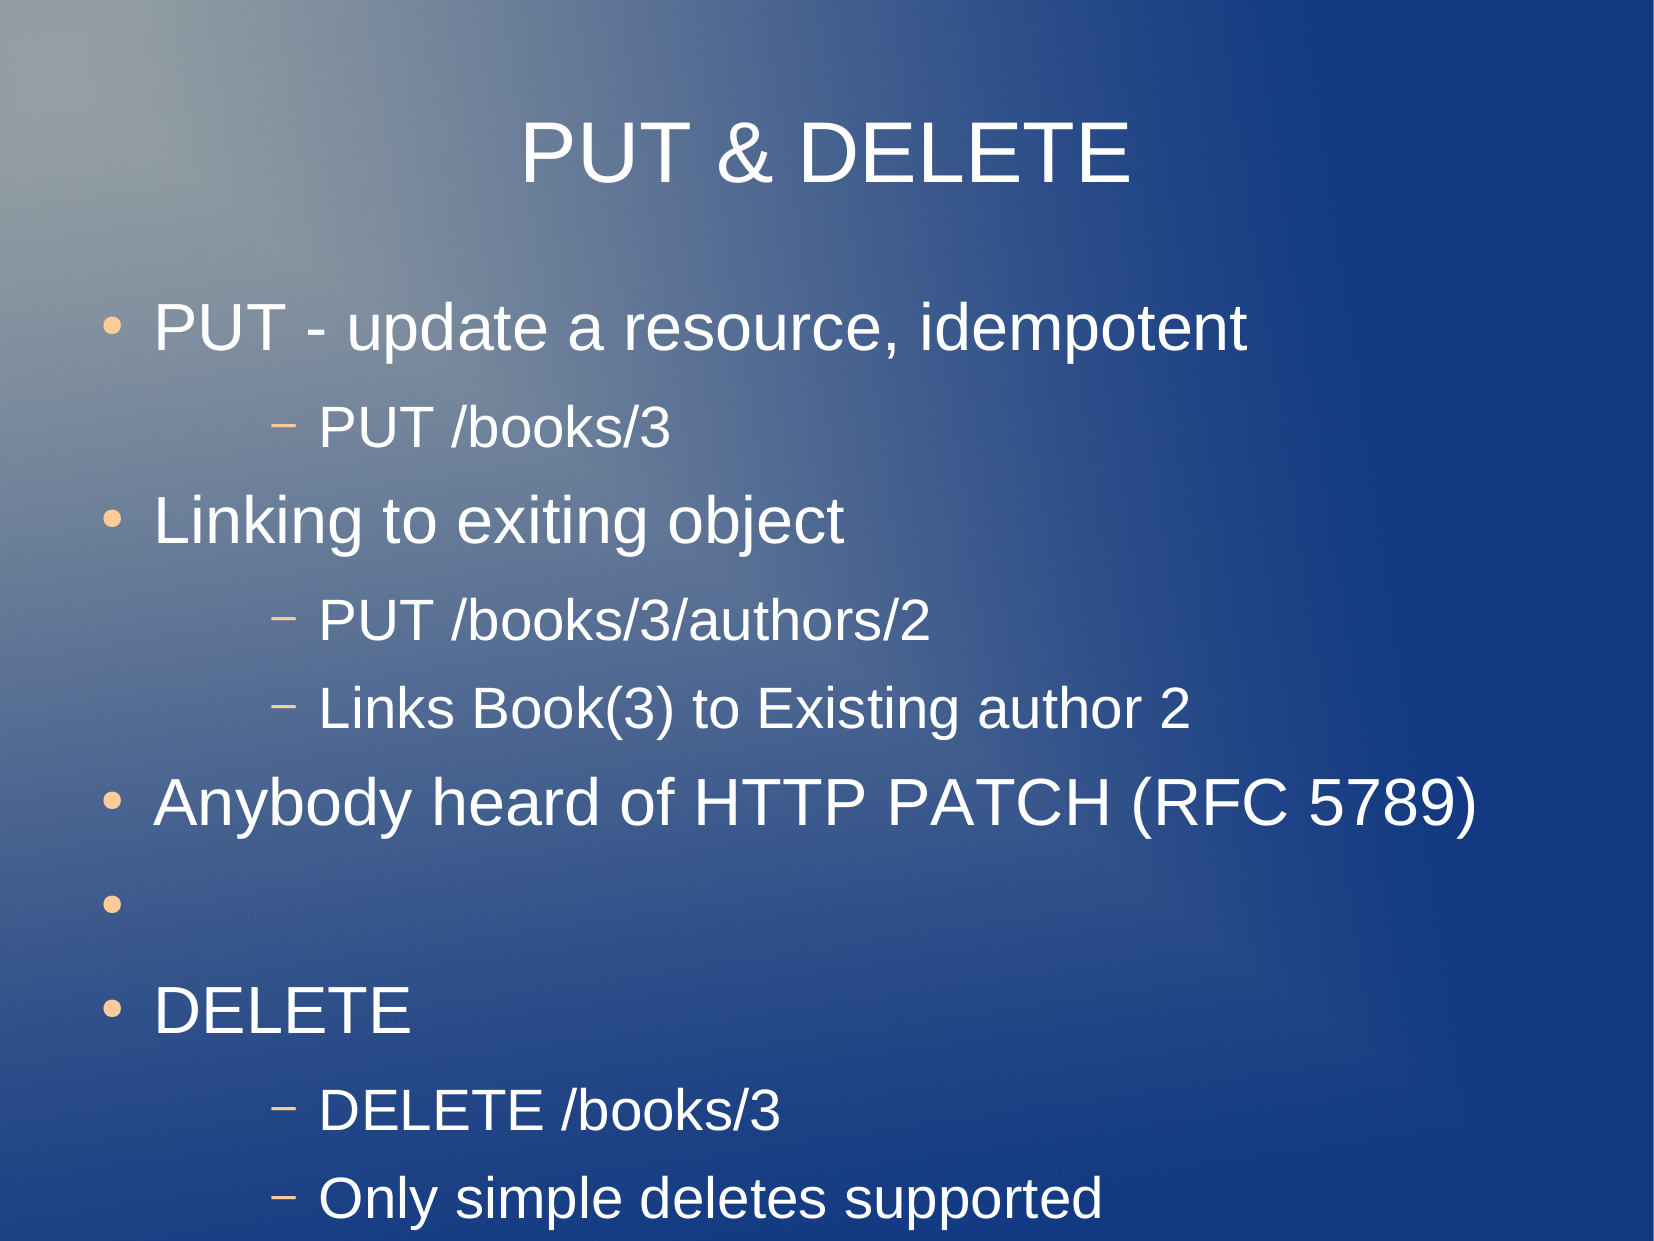

# PUT & DELETE
PUT - update a resource, idempotent
PUT /books/3
Linking to exiting object
PUT /books/3/authors/2
Links Book(3) to Existing author 2
Anybody heard of HTTP PATCH (RFC 5789)
DELETE
DELETE /books/3
Only simple deletes supported